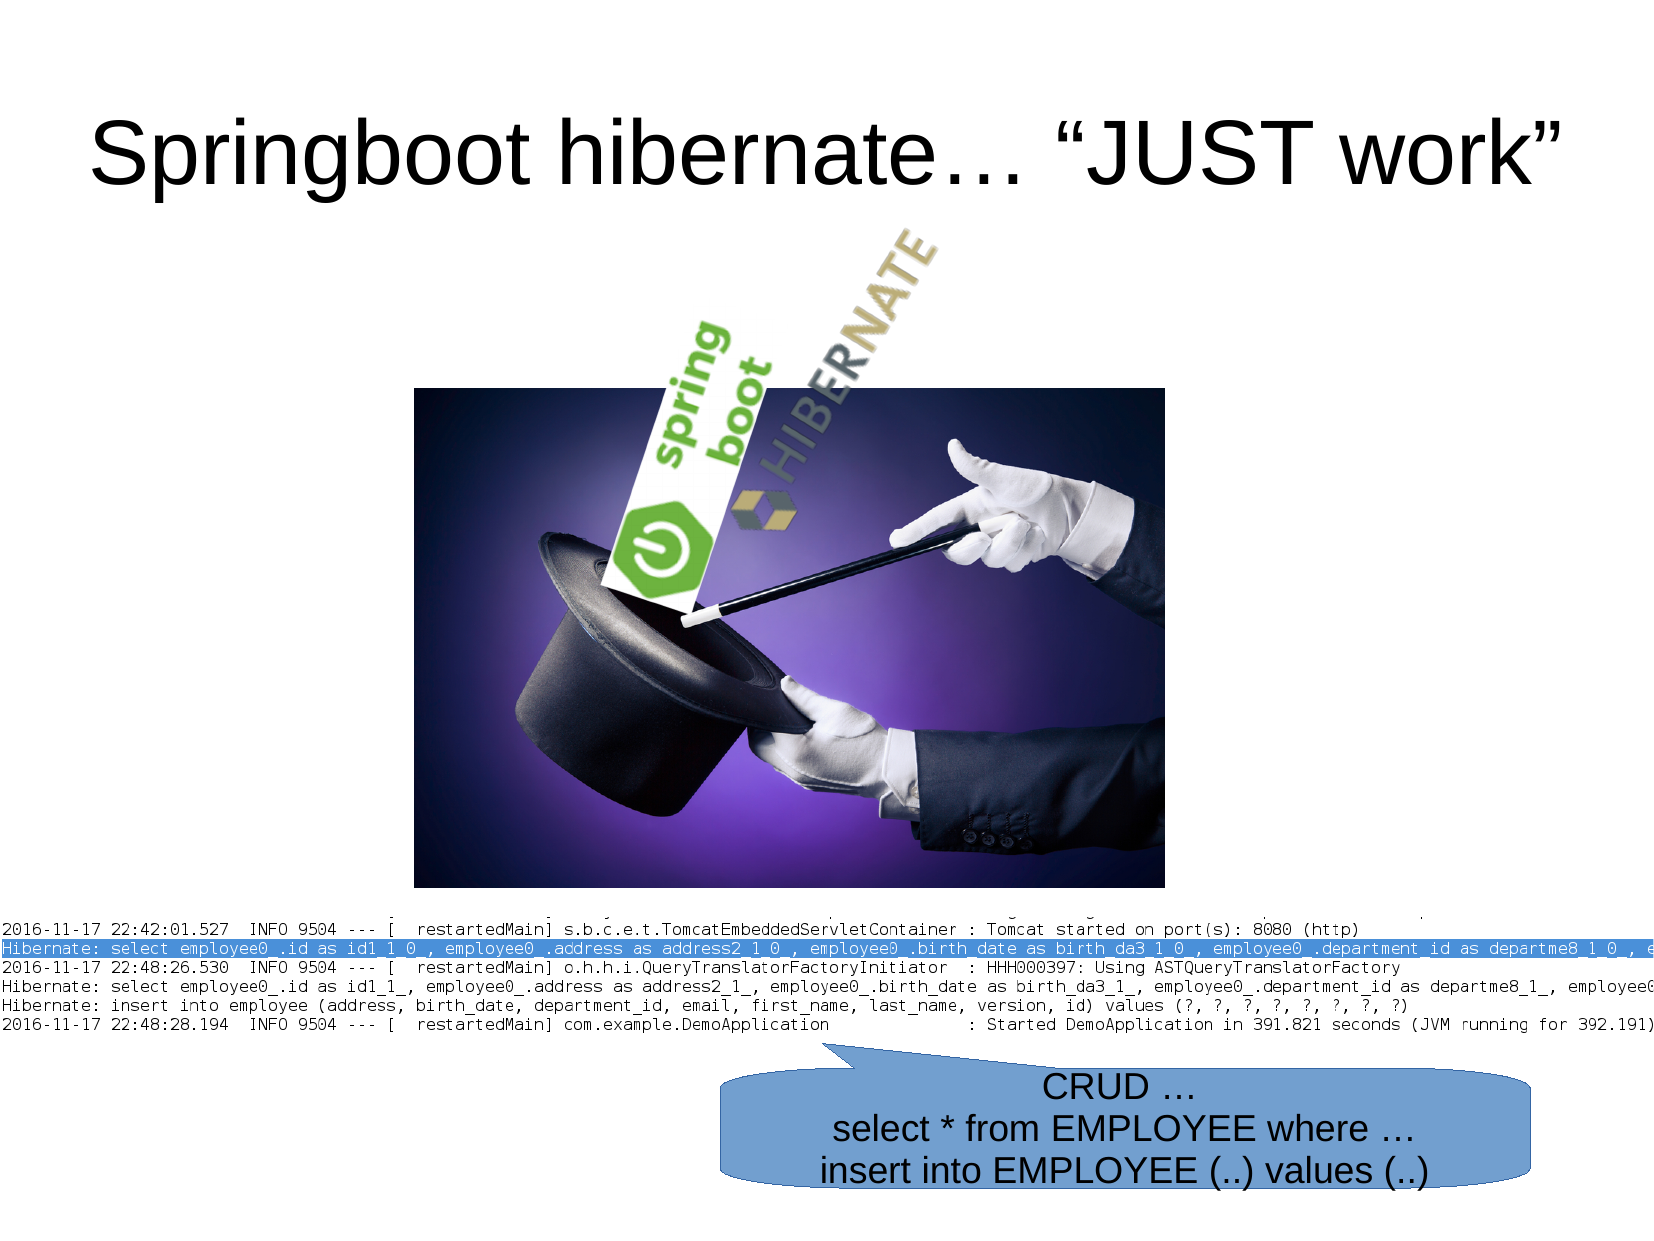

# Springboot hibernate… “JUST work”
CRUD …
select * from EMPLOYEE where …
insert into EMPLOYEE (..) values (..)